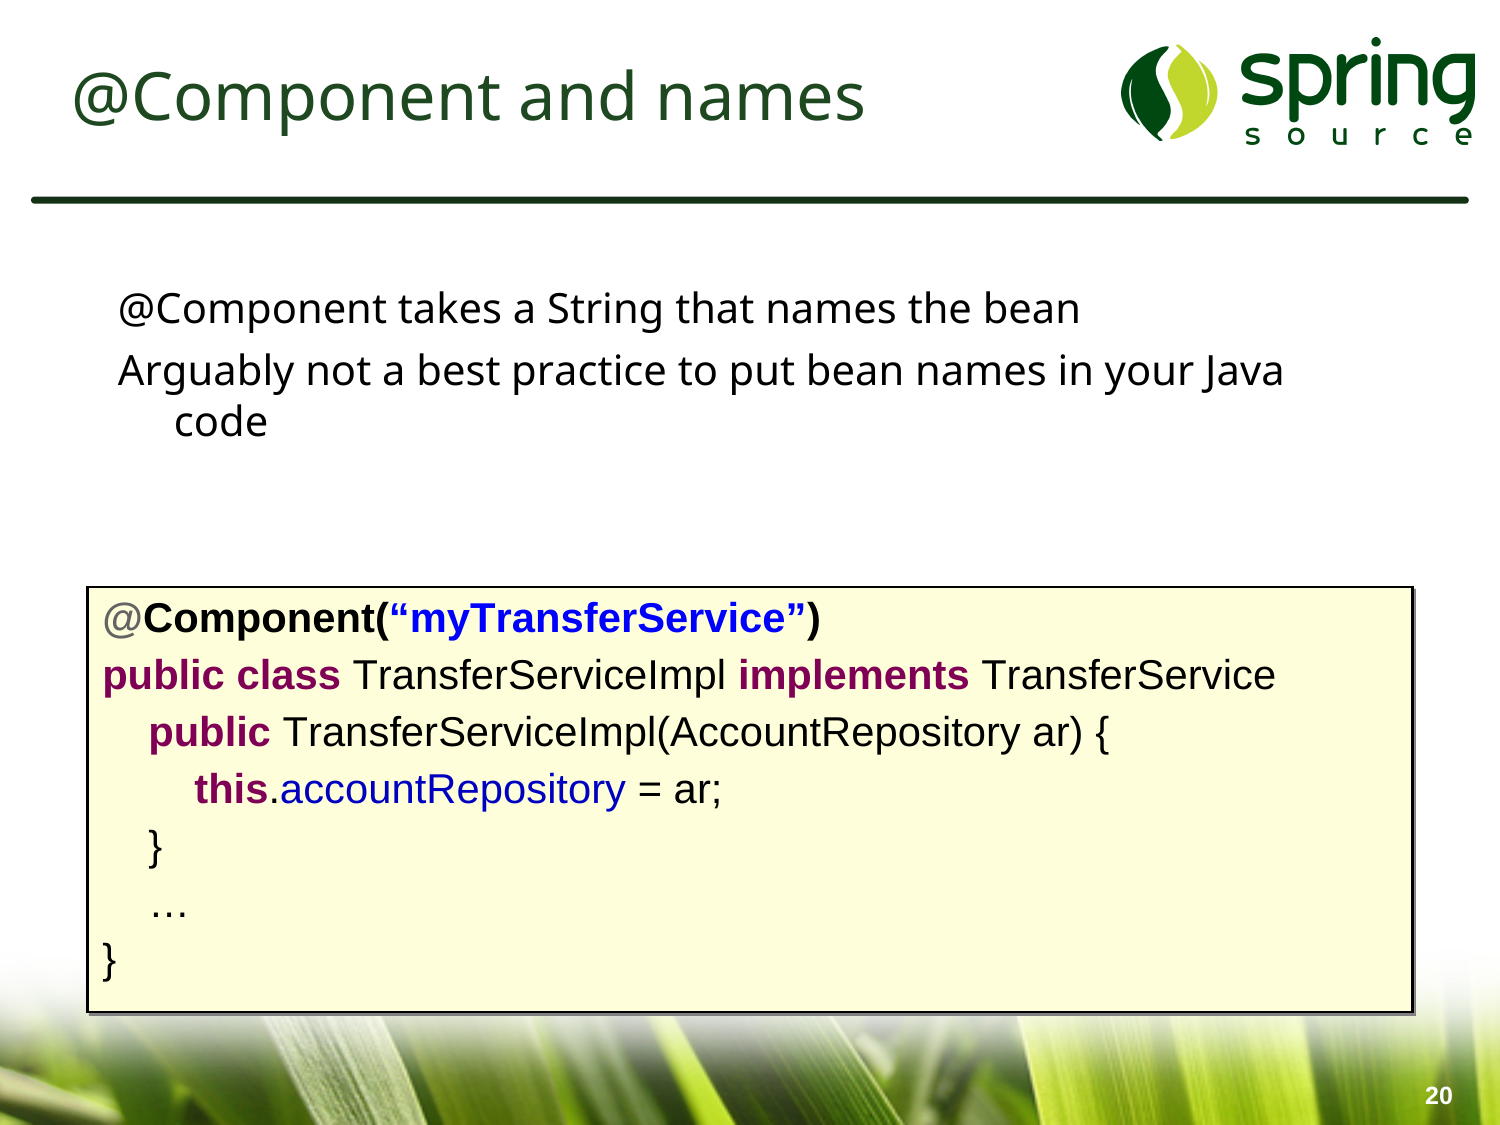

# @Component and names
@Component takes a String that names the bean
Arguably not a best practice to put bean names in your Java code
@Component(“myTransferService”)
public class TransferServiceImpl implements TransferService
 public TransferServiceImpl(AccountRepository ar) {
 this.accountRepository = ar;
 }
 …
}